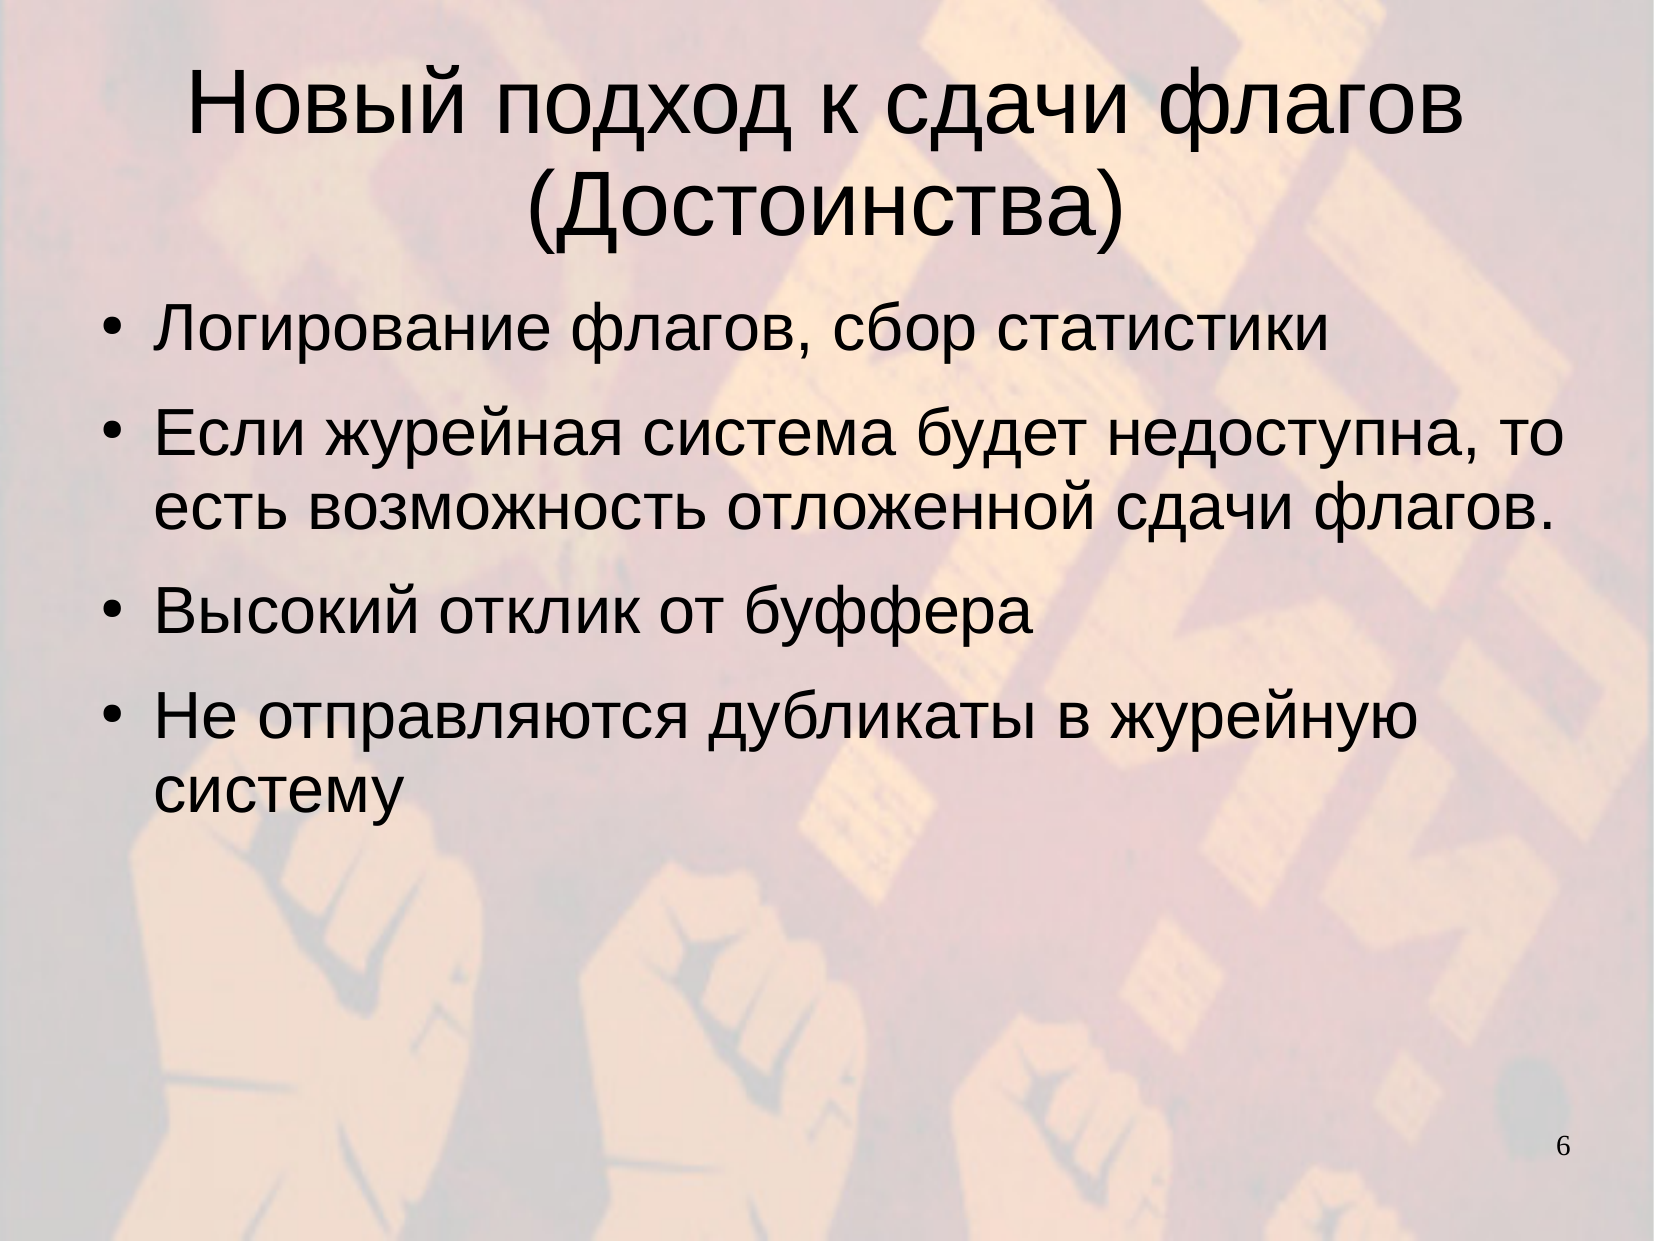

# Новый подход к сдачи флагов (Достоинства)
Логирование флагов, сбор статистики
Если журейная система будет недоступна, то есть возможность отложенной сдачи флагов.
Высокий отклик от буффера
Не отправляются дубликаты в журейную систему
6